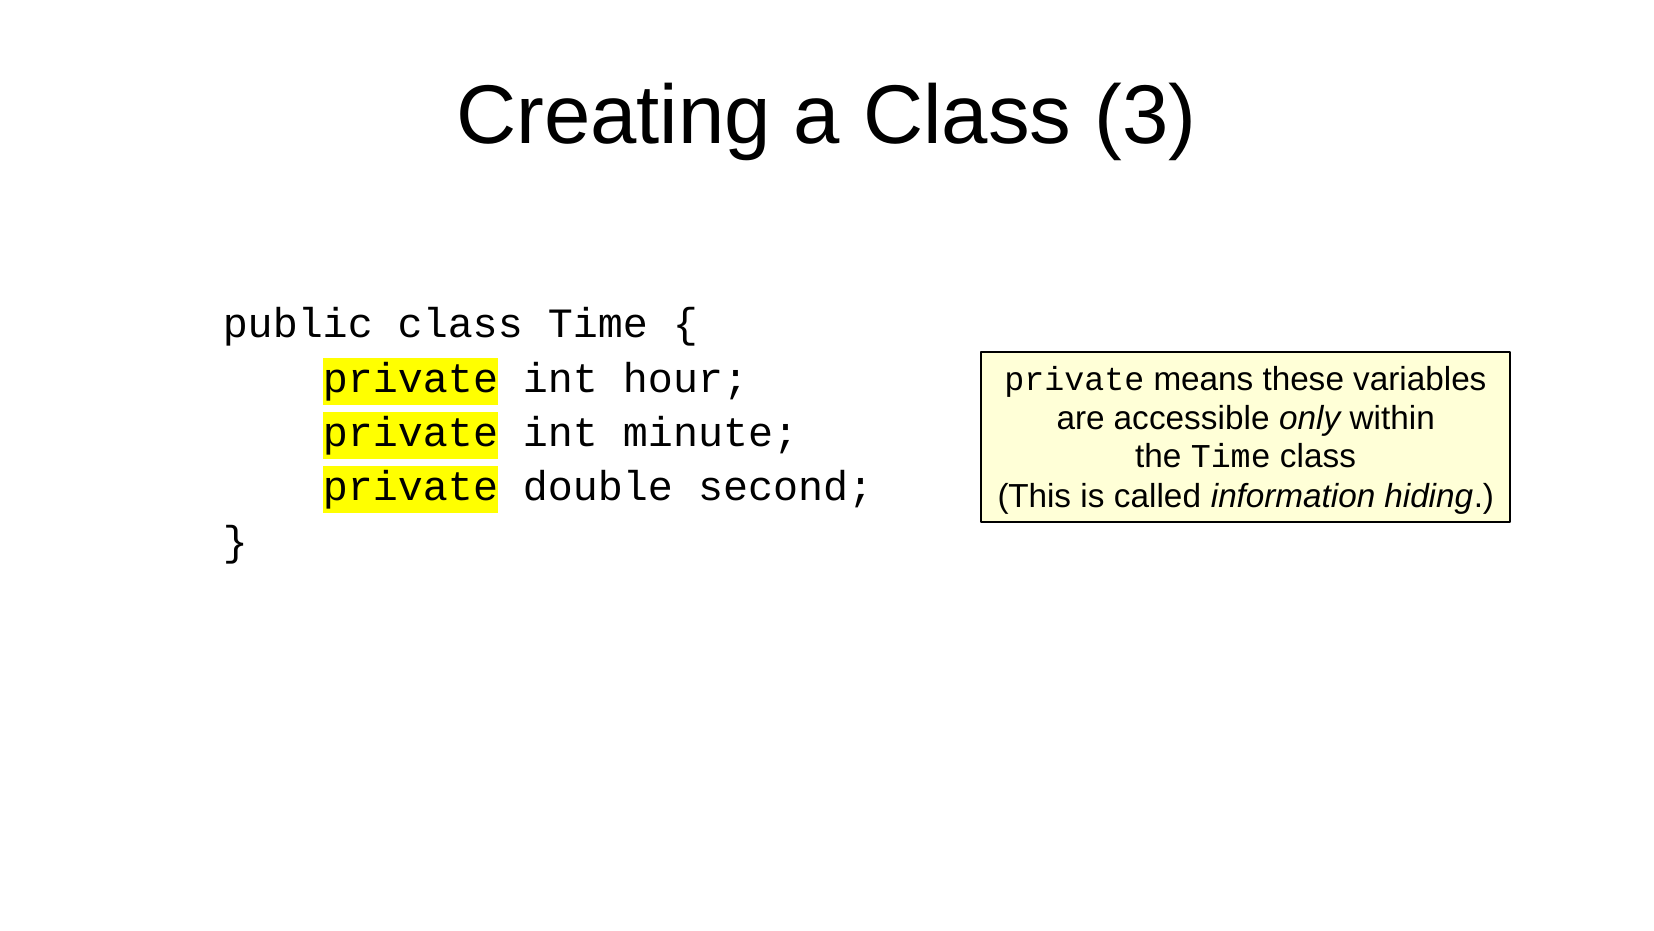

# Creating a Class (3)
public class Time {
 private int hour;
 private int minute;
 private double second;
}
private means these variables
are accessible only within
the Time class
(This is called information hiding.)